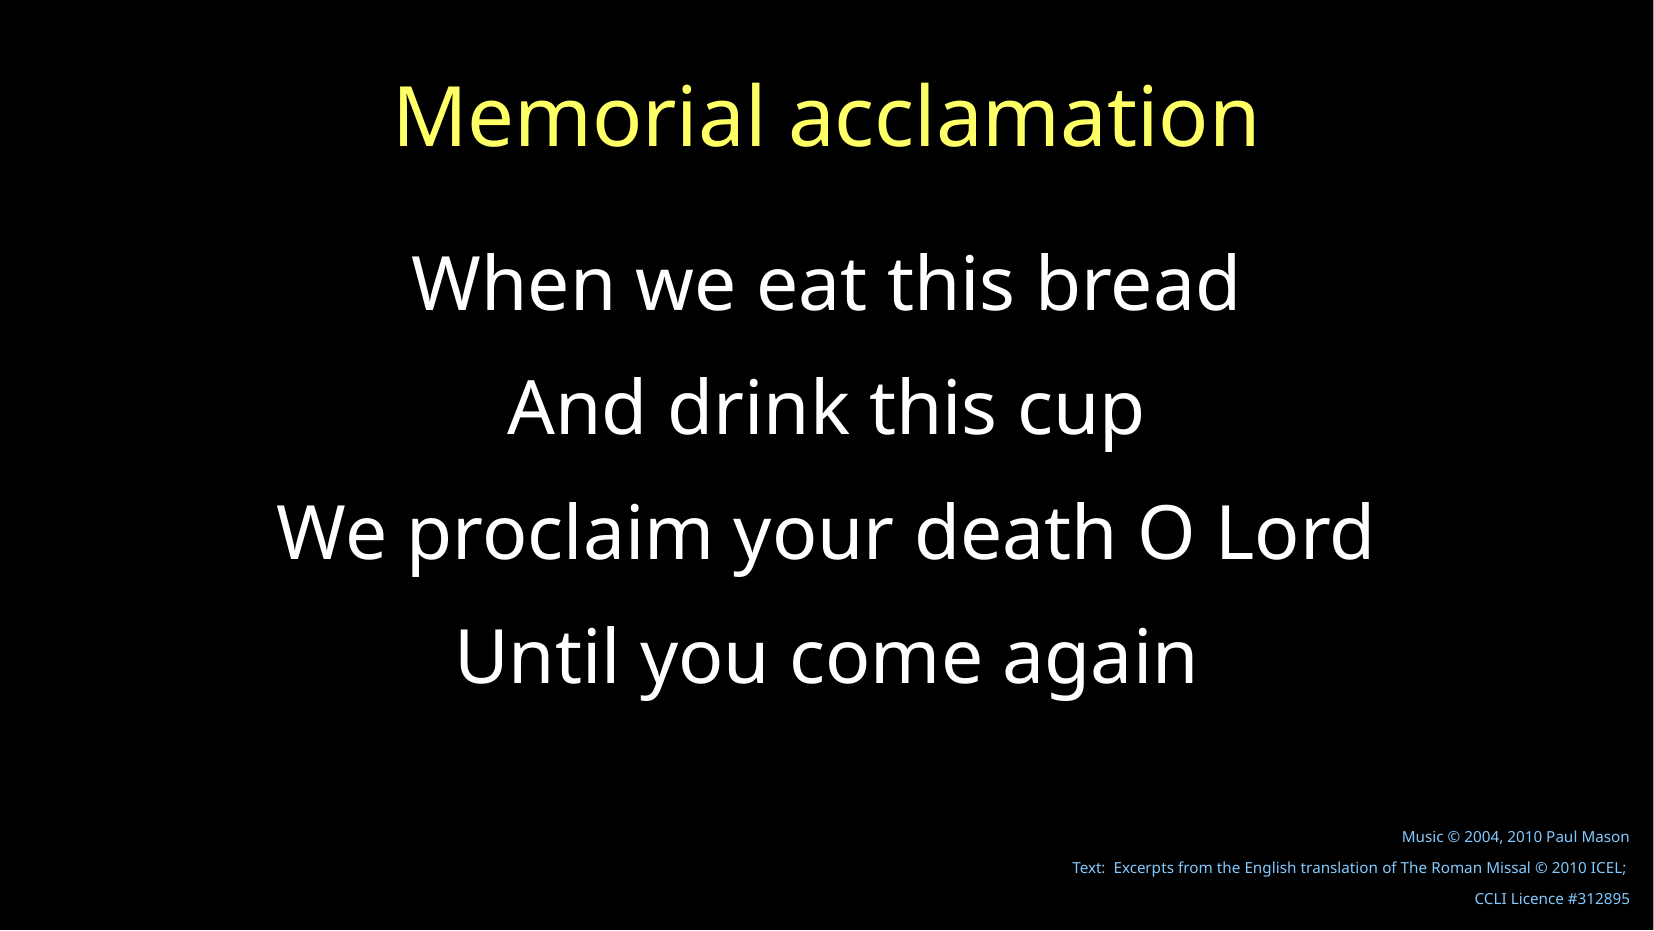

# Memorial acclamation
When we eat this bread
And drink this cup
We proclaim your death O Lord
Until you come again
Music © 2004, 2010 Paul Mason
Text: Excerpts from the English translation of The Roman Missal © 2010 ICEL;
CCLI Licence #312895